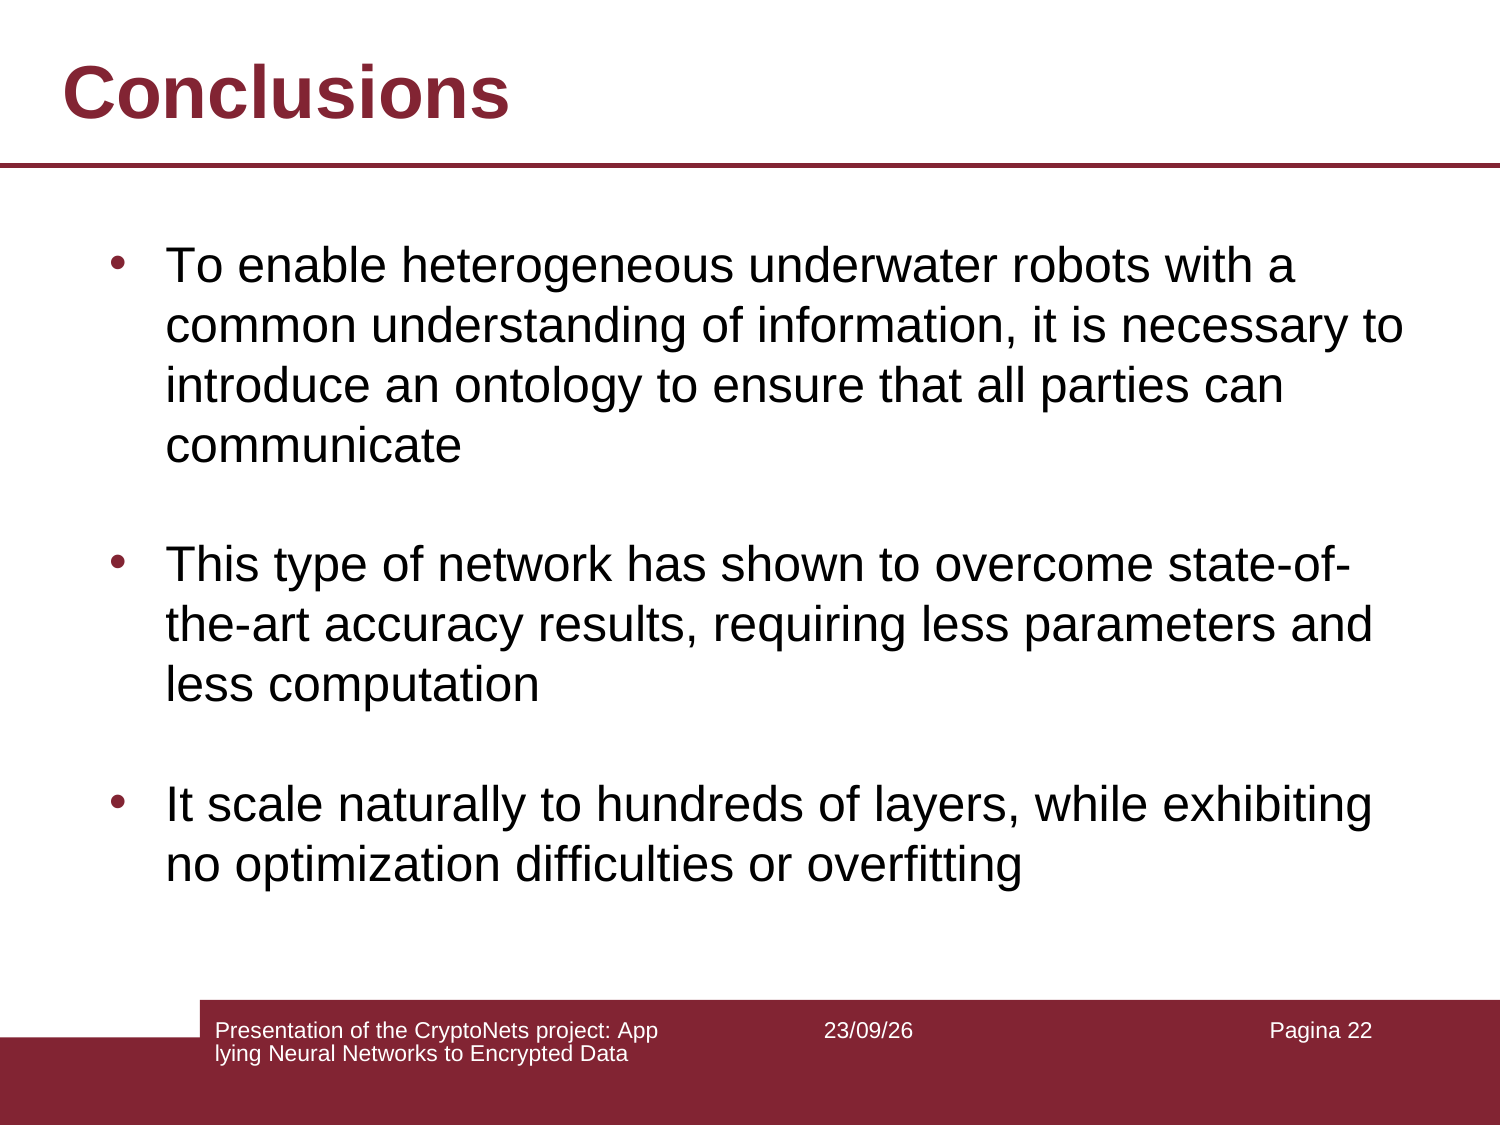

# Conclusions
To enable heterogeneous underwater robots with a common understanding of information, it is necessary to introduce an ontology to ensure that all parties can communicate
This type of network has shown to overcome state-of-the-art accuracy results, requiring less parameters and less computation
It scale naturally to hundreds of layers, while exhibiting no optimization difficulties or overfitting
Presentation of the CryptoNets project: Applying Neural Networks to Encrypted Data
3/10/19
22